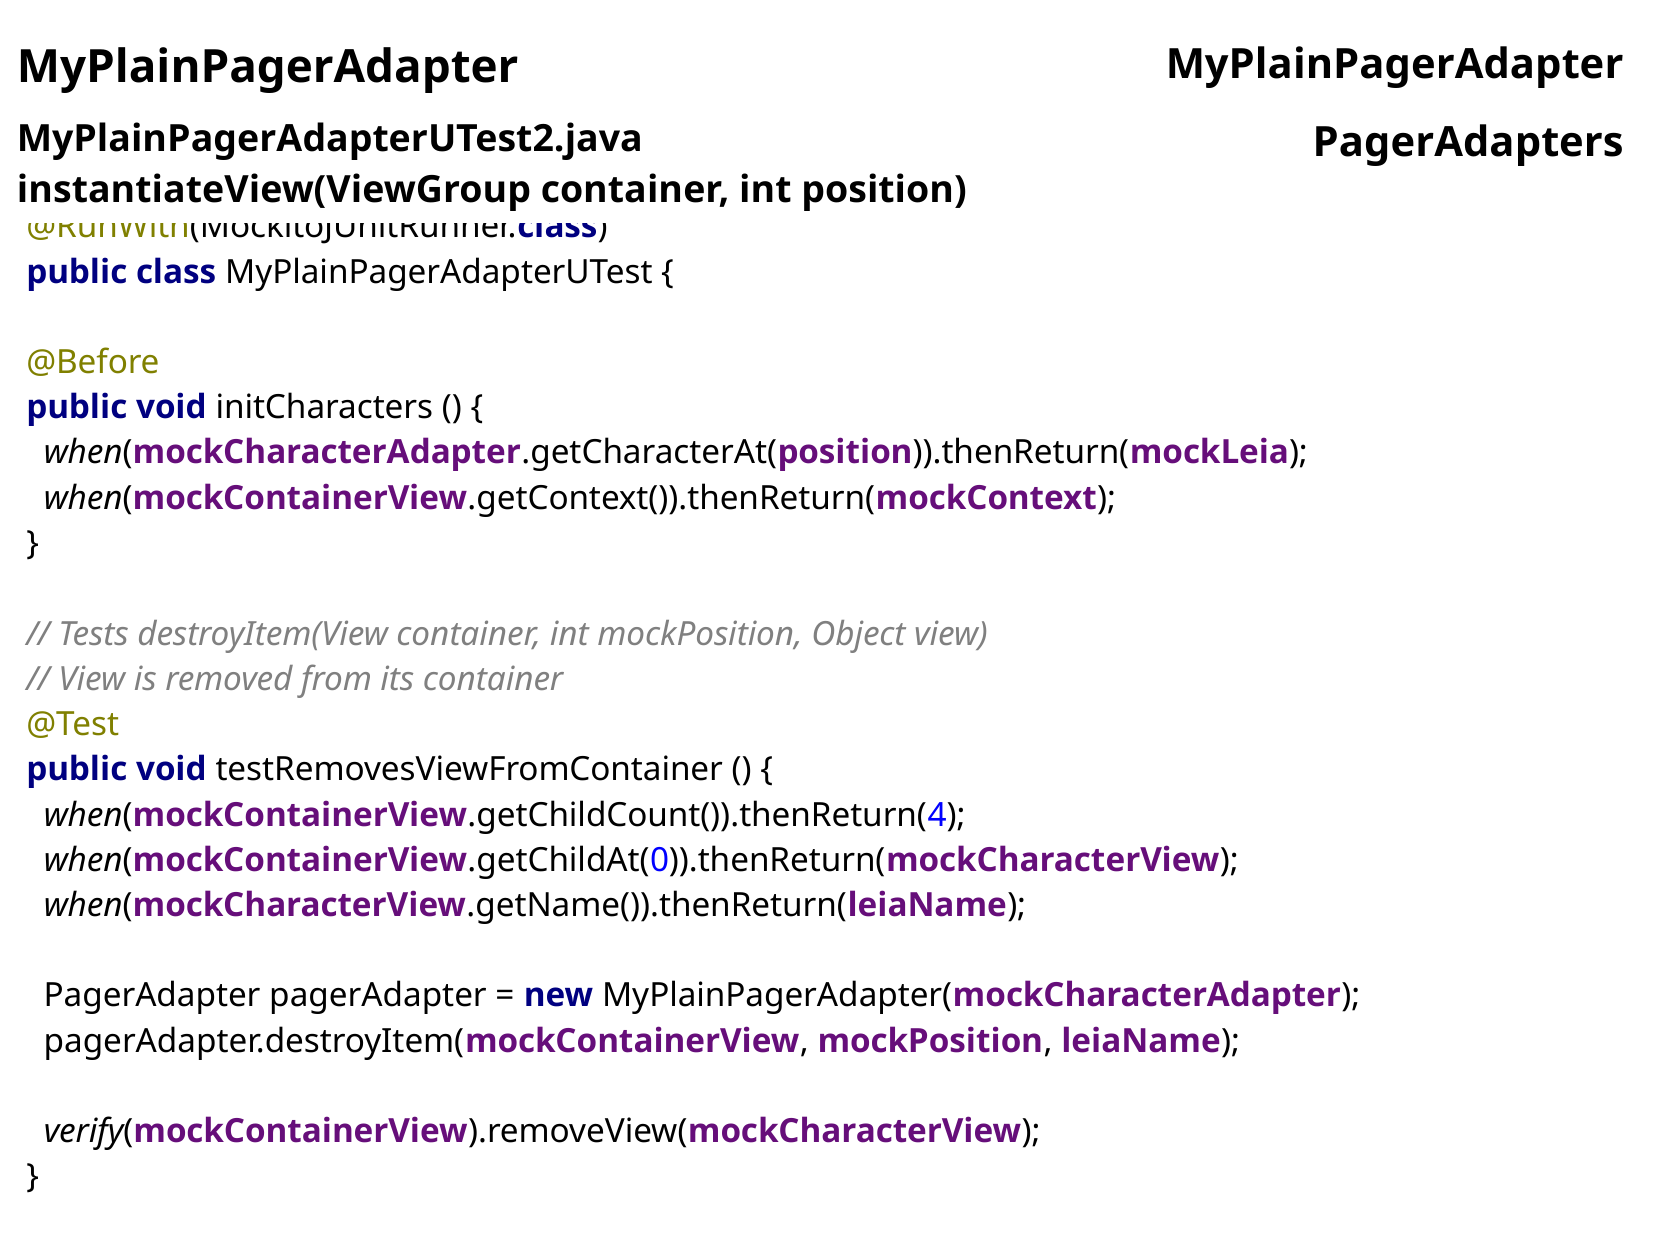

| MyPlainPagerAdapter | MyPlainPagerAdapter |
| --- | --- |
| MyPlainPagerAdapterUTest2.java instantiateView(ViewGroup container, int position) | PagerAdapters |
MyPlainPagerAdapter - Testing instantiateView(ViewGroup container, int position)
 in MyPlainPagerAdapterUTest2.java
@RunWith(MockitoJUnitRunner.class)
public class MyPlainPagerAdapterUTest {
@Before
public void initCharacters () {
 when(mockCharacterAdapter.getCharacterAt(position)).thenReturn(mockLeia);
 when(mockContainerView.getContext()).thenReturn(mockContext);
}
// Tests destroyItem(View container, int mockPosition, Object view)
// View is removed from its container
@Test
public void testRemovesViewFromContainer () {
 when(mockContainerView.getChildCount()).thenReturn(4);
 when(mockContainerView.getChildAt(0)).thenReturn(mockCharacterView);
 when(mockCharacterView.getName()).thenReturn(leiaName);
 PagerAdapter pagerAdapter = new MyPlainPagerAdapter(mockCharacterAdapter);
 pagerAdapter.destroyItem(mockContainerView, mockPosition, leiaName);
 verify(mockContainerView).removeView(mockCharacterView);
}